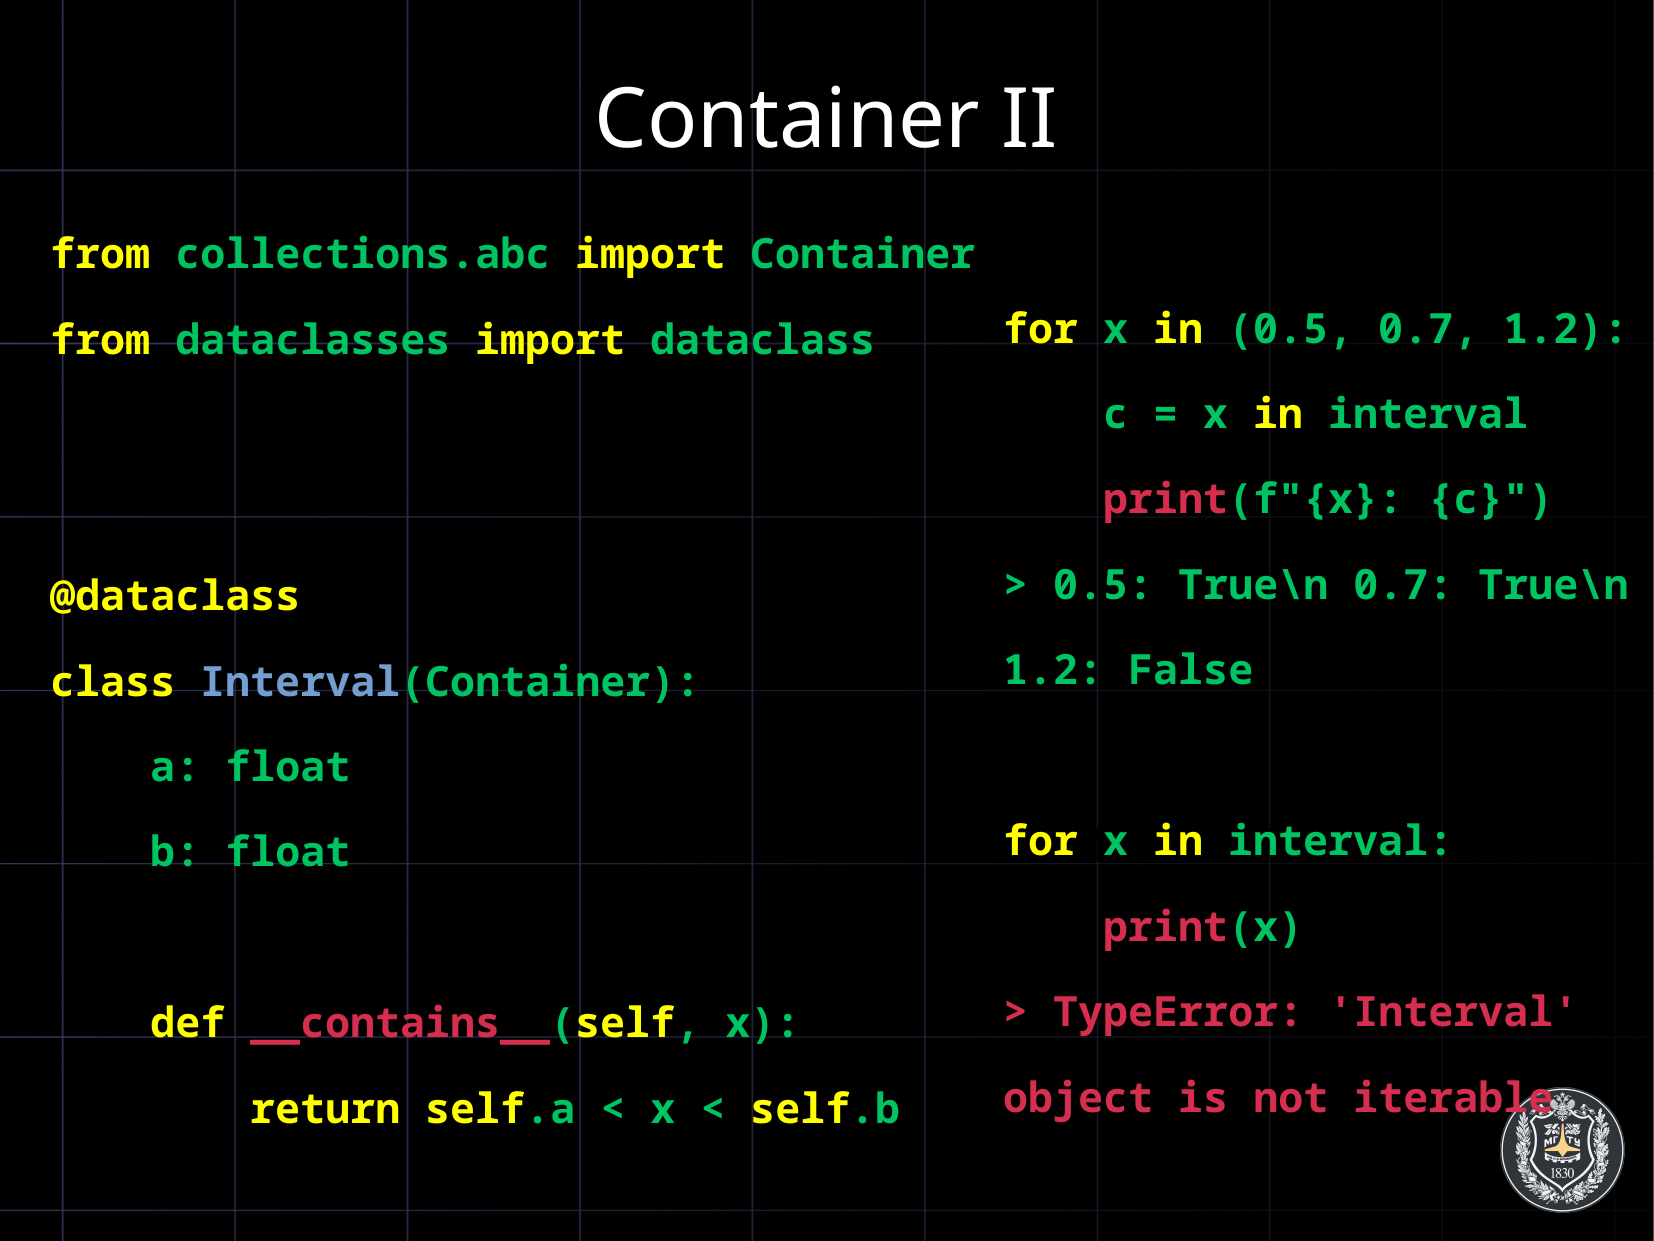

# Container II
from collections.abc import Container
from dataclasses import dataclass
@dataclass
class Interval(Container):
 a: float
 b: float
 def __contains__(self, x):
 return self.a < x < self.b
interval = Interval(0, 1)
print(interval) > Interval(a=0, b=1)
for x in (0.5, 0.7, 1.2):
 c = x in interval
 print(f"{x}: {c}")
> 0.5: True\n 0.7: True\n
1.2: False
for x in interval:
 print(x)
> TypeError: 'Interval'
object is not iterable
len(interval) > TypeError:
object of type 'Interval'
has no len()
container